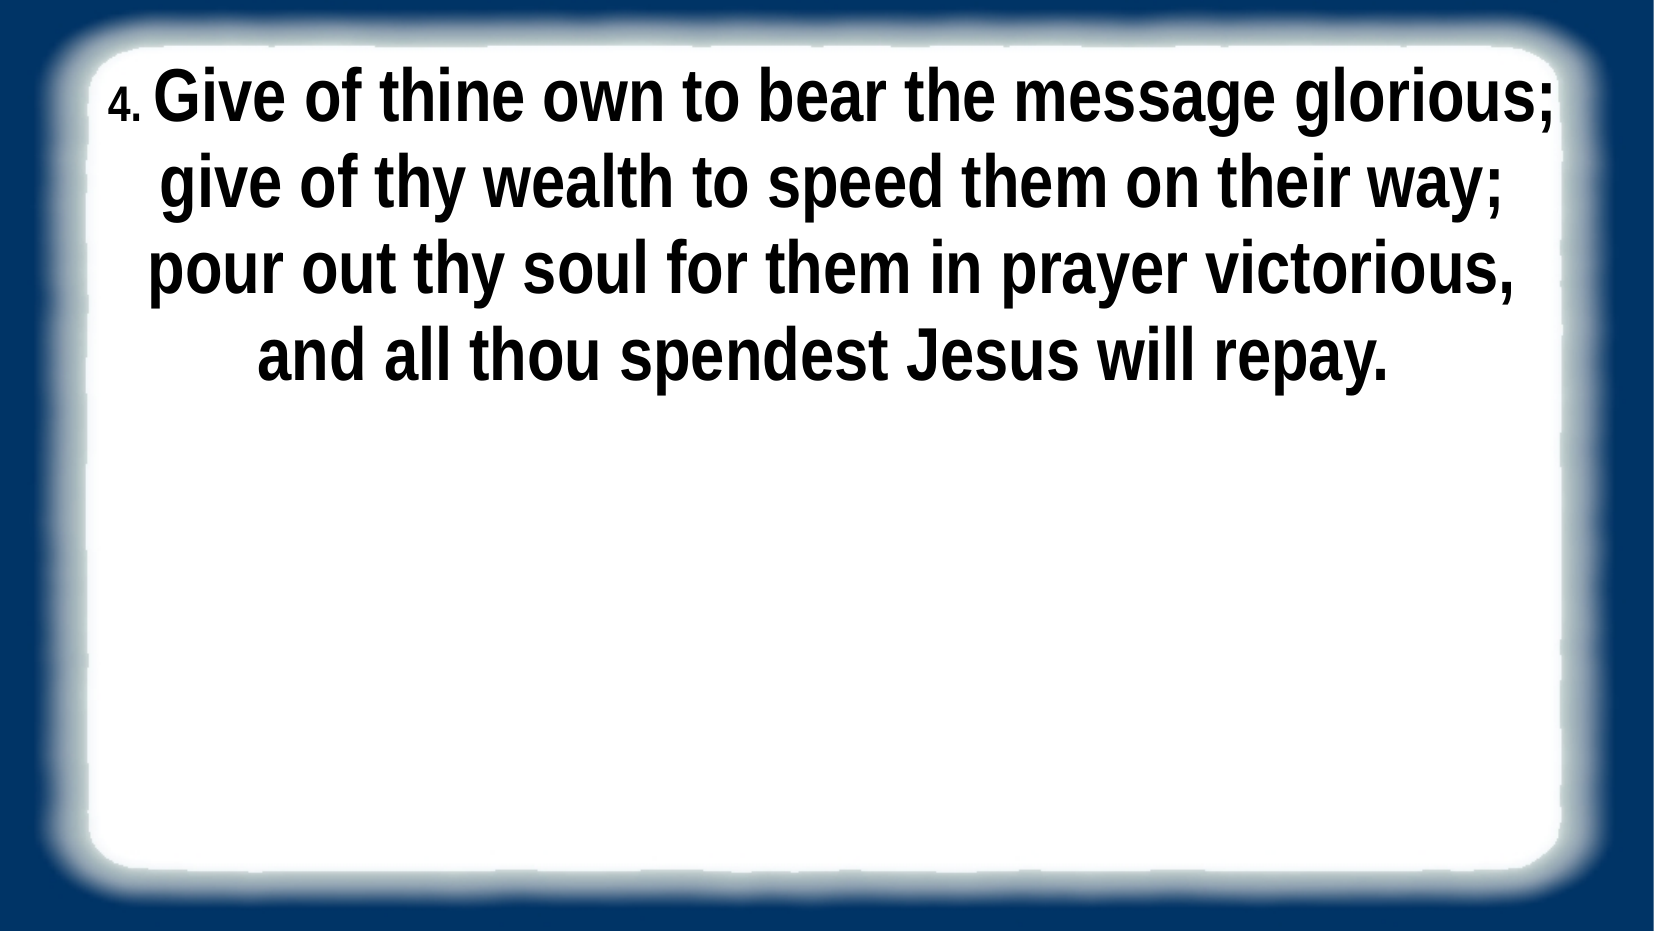

4. Give of thine own to bear the message glorious;
give of thy wealth to speed them on their way;
pour out thy soul for them in prayer victorious,
and all thou spendest Jesus will repay.